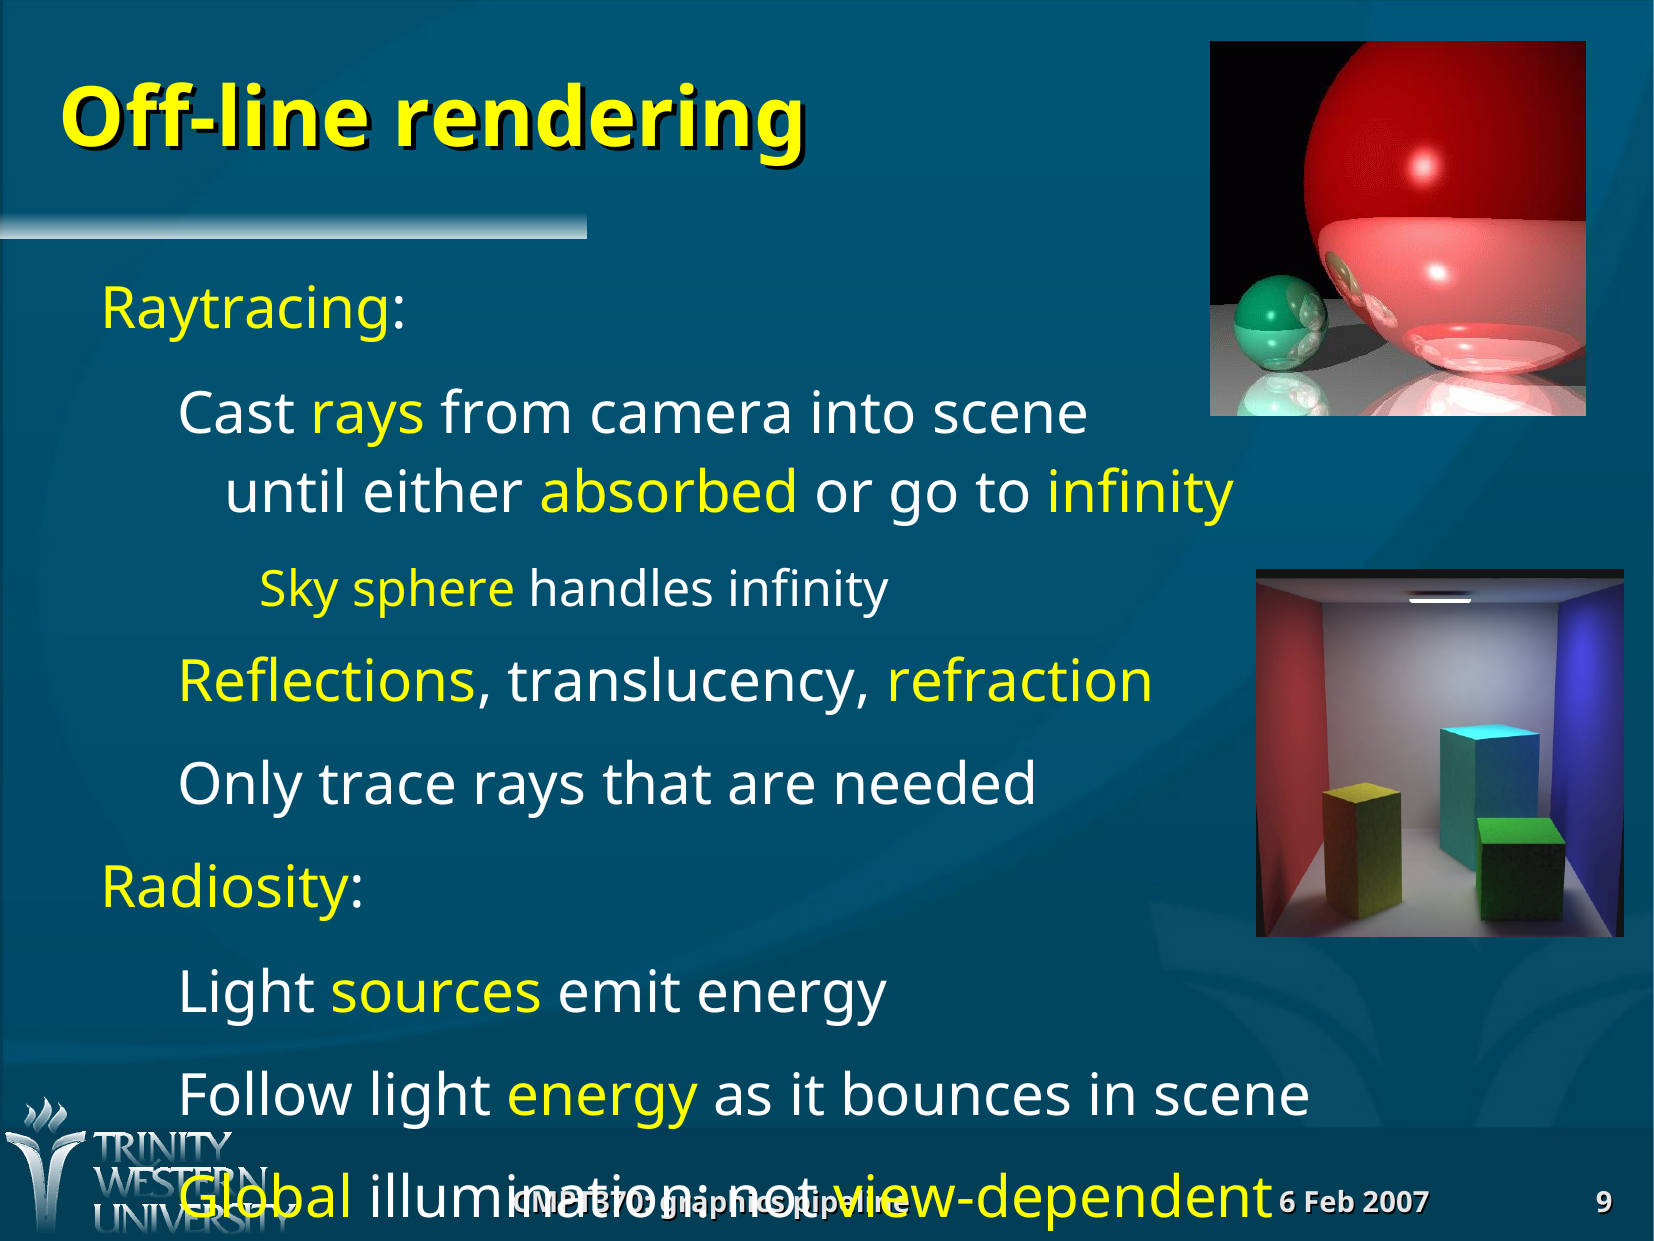

# Off-line rendering
Raytracing:
Cast rays from camera into scene
until either absorbed or go to infinity
Sky sphere handles infinity
Reflections, translucency, refraction
Only trace rays that are needed
Radiosity:
Light sources emit energy
Follow light energy as it bounces in scene
Global illumination: not view-dependent
CMPT370: graphics pipeline
6 Feb 2007
9